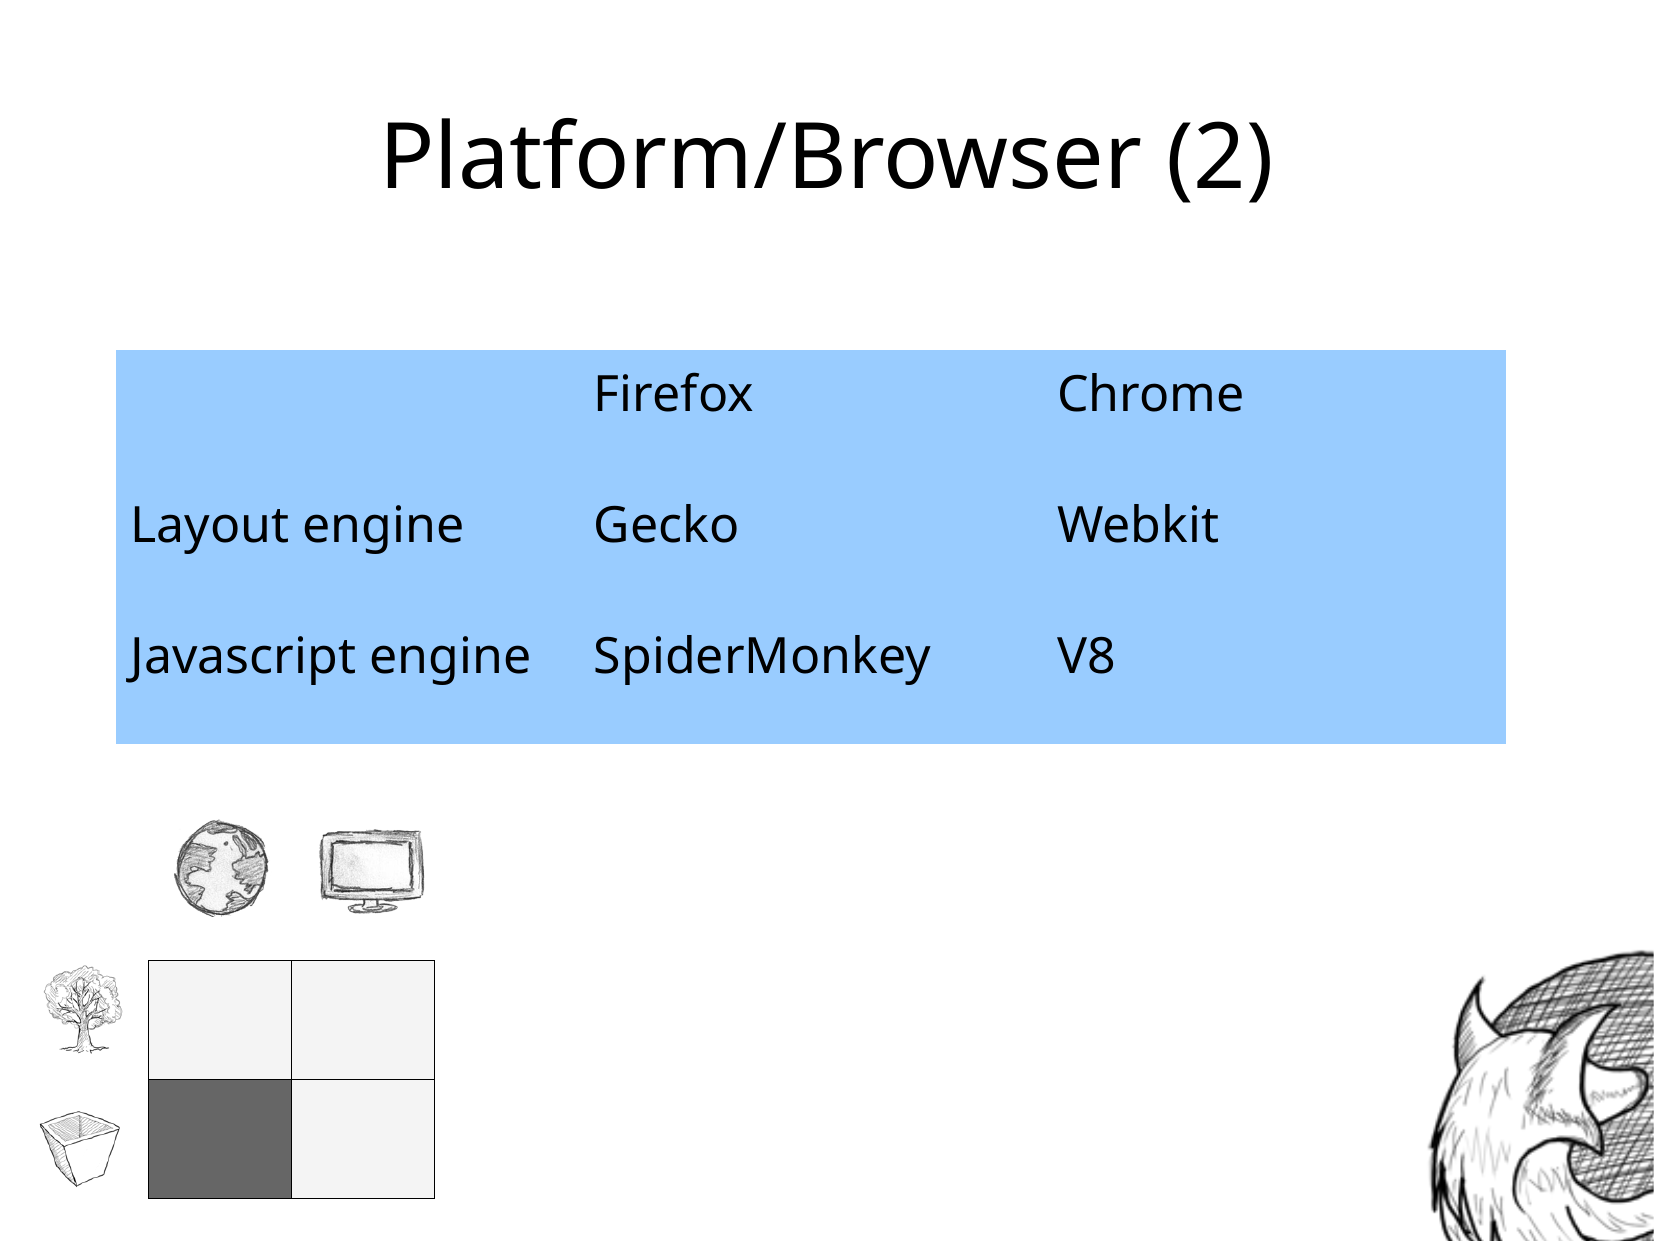

# Platform/Browser (2)
| | Firefox | Chrome |
| --- | --- | --- |
| Layout engine | Gecko | Webkit |
| Javascript engine | SpiderMonkey | V8 |